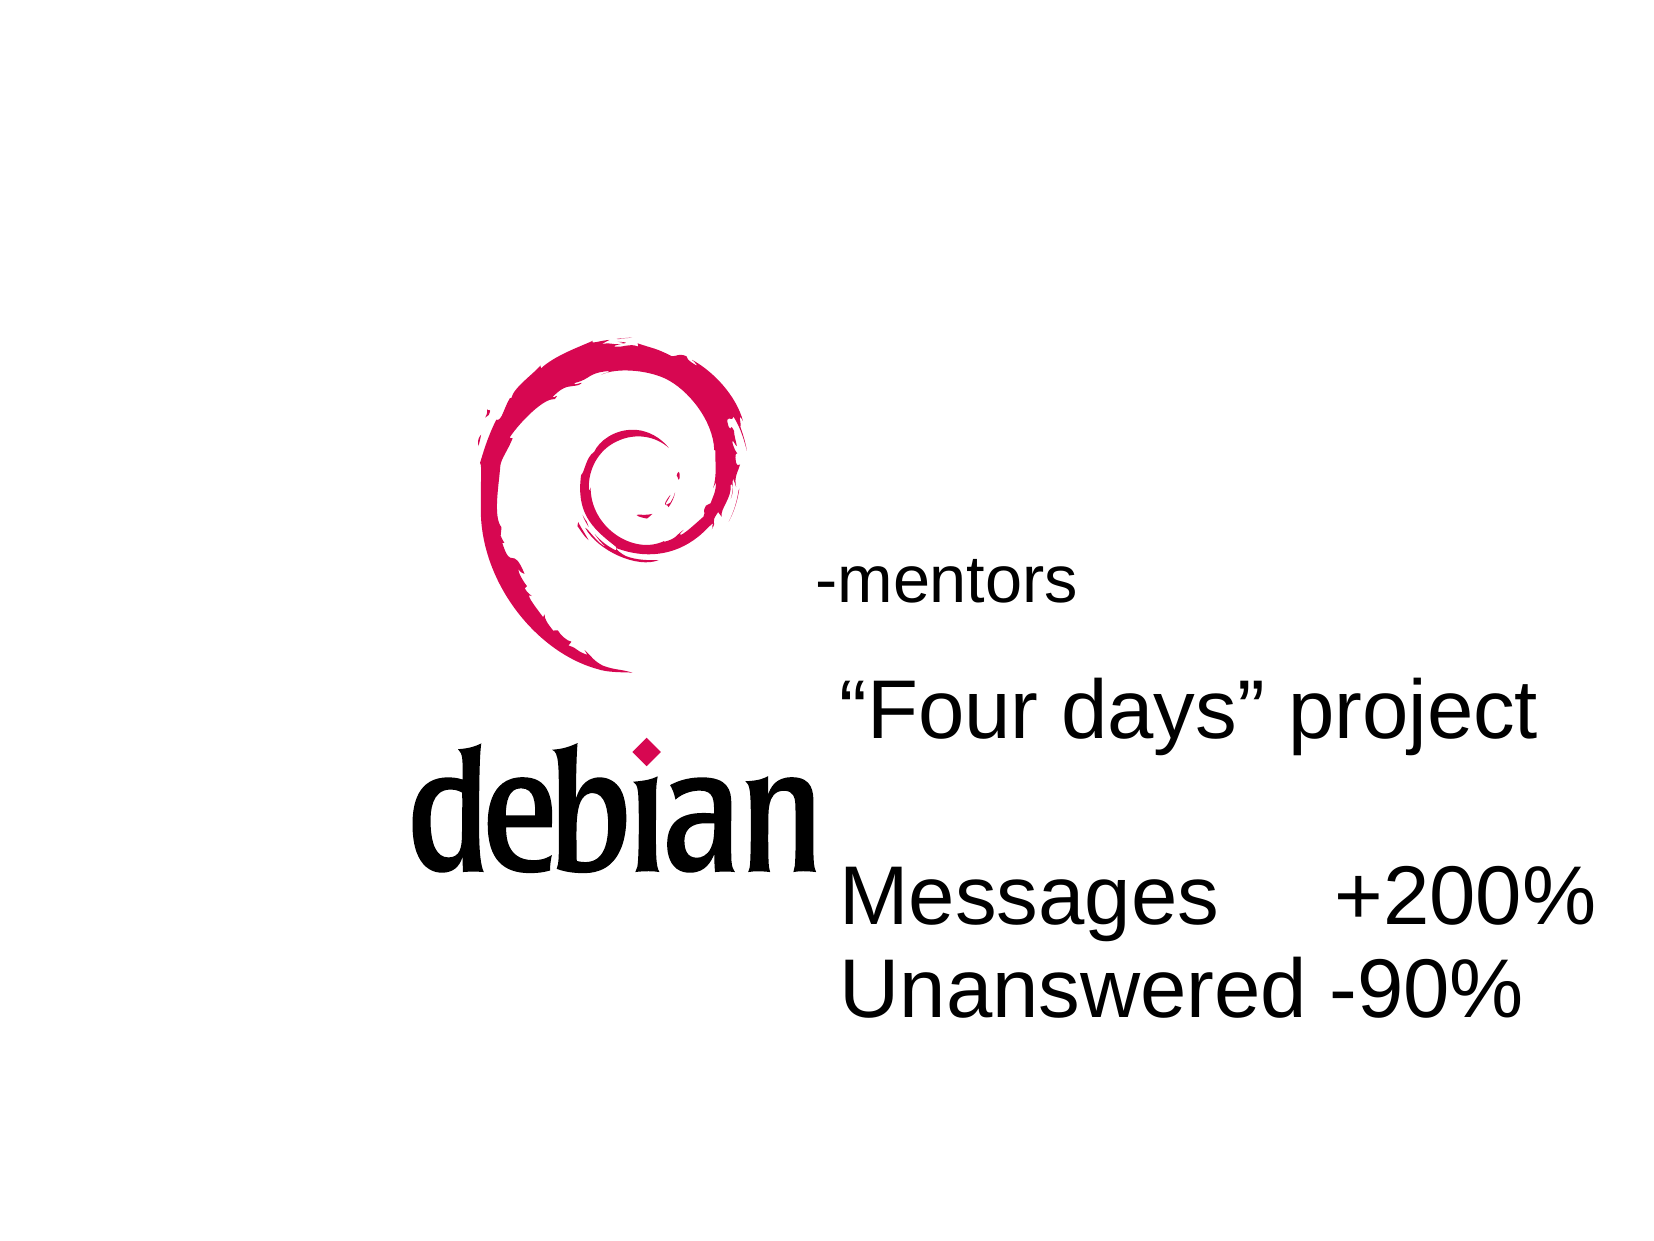

# -mentors
“Four days” project
Messages +200%
Unanswered -90%